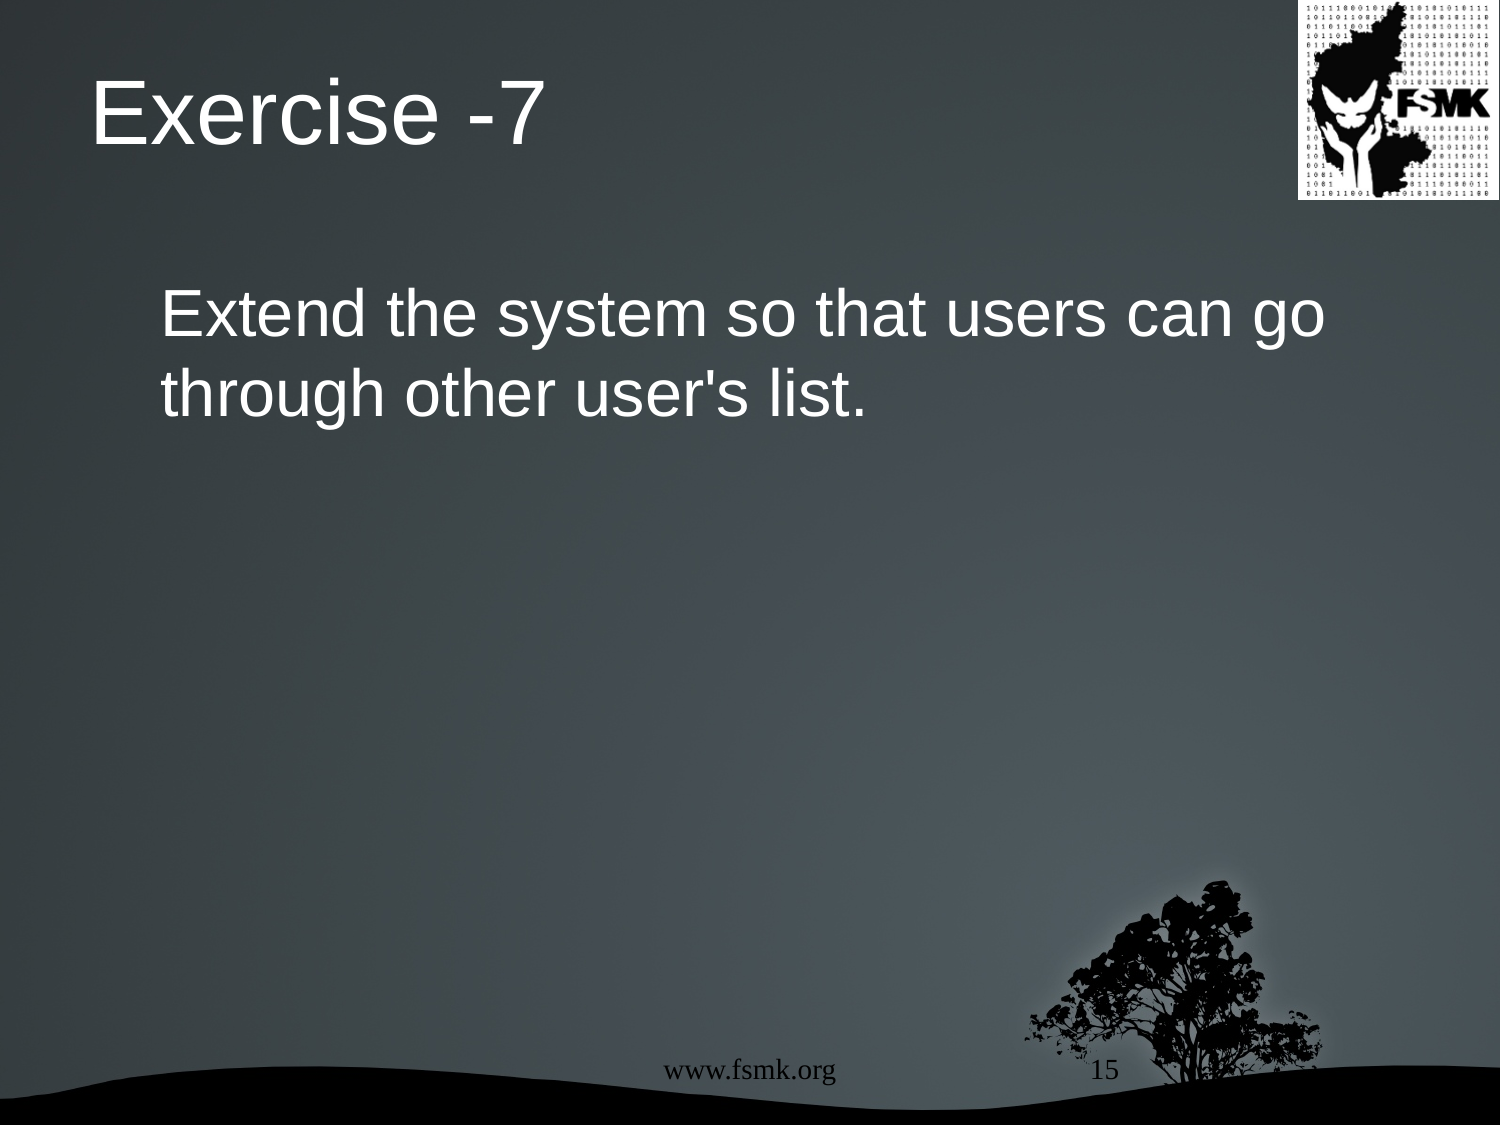

# Exercise -7
Extend the system so that users can go through other user's list.
www.fsmk.org